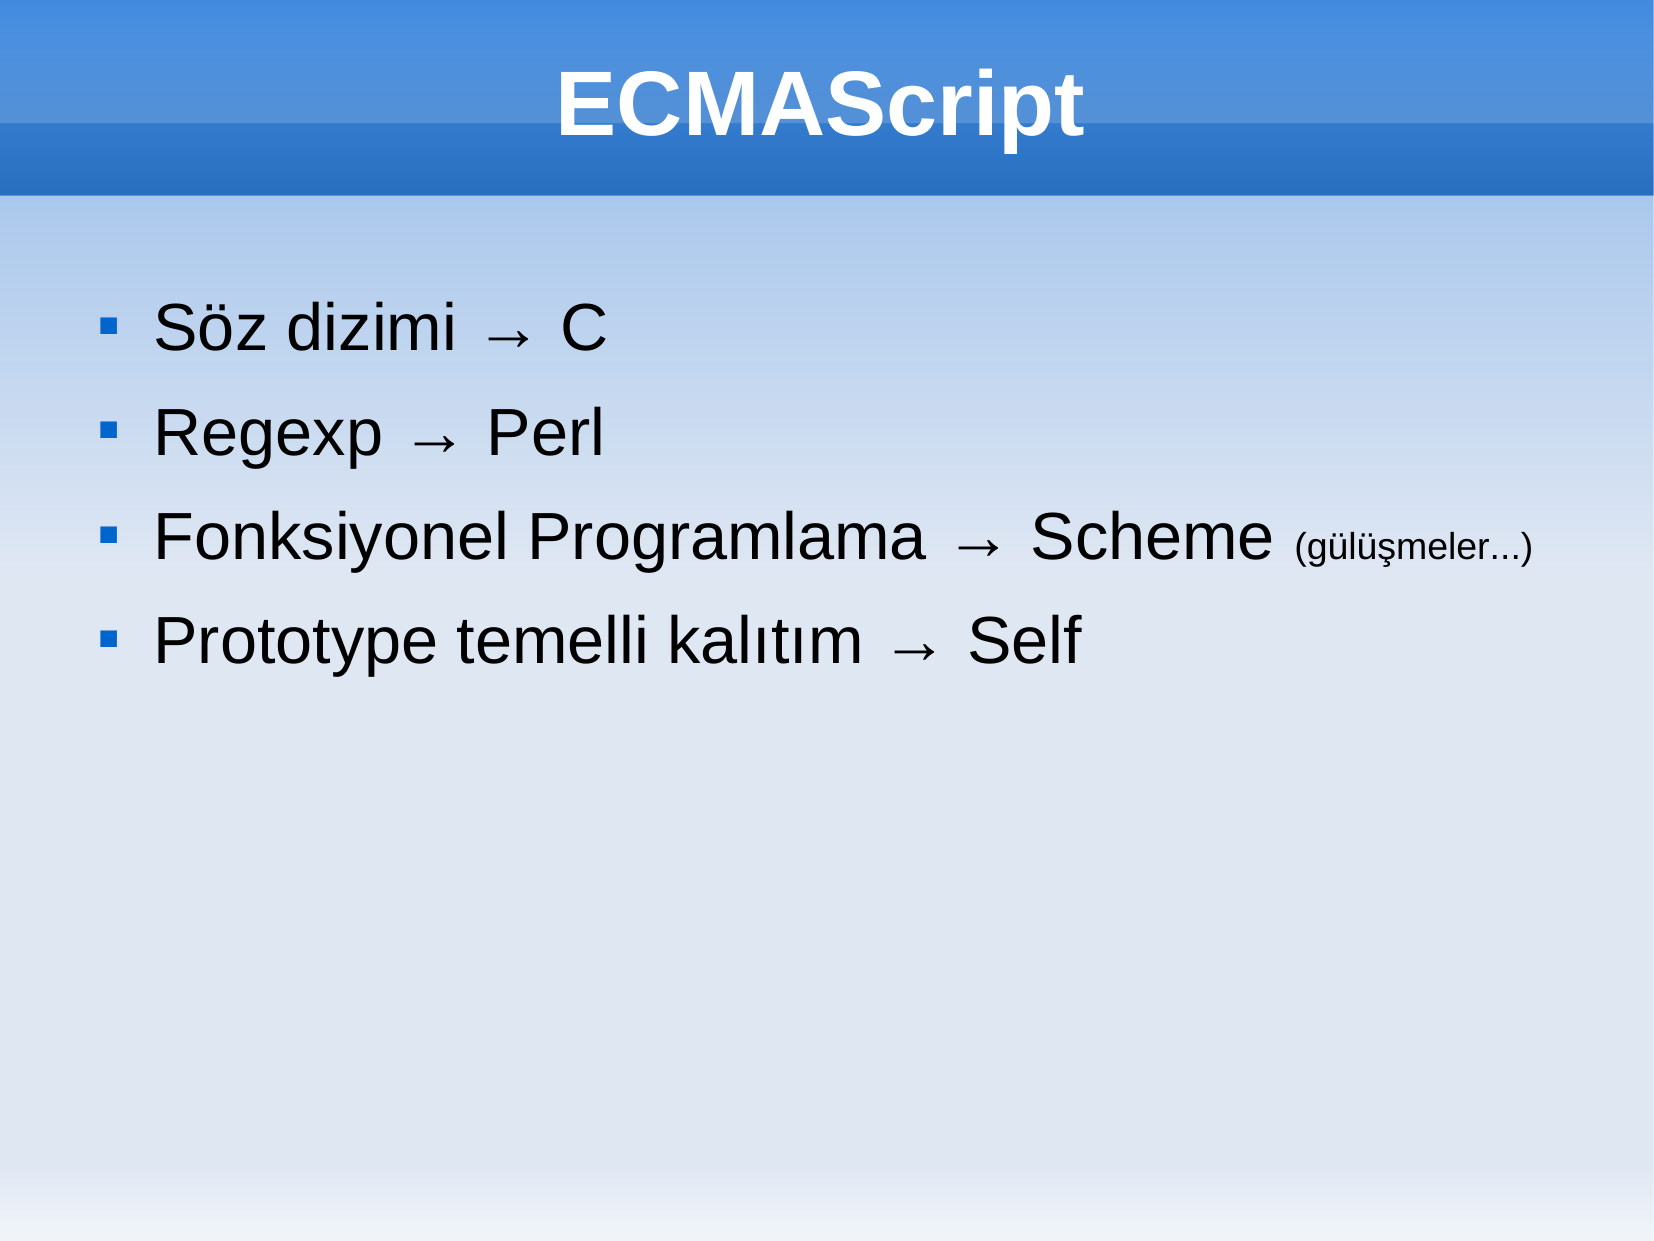

# ECMAScript
Söz dizimi → C
Regexp → Perl
Fonksiyonel Programlama → Scheme (gülüşmeler...)
Prototype temelli kalıtım → Self